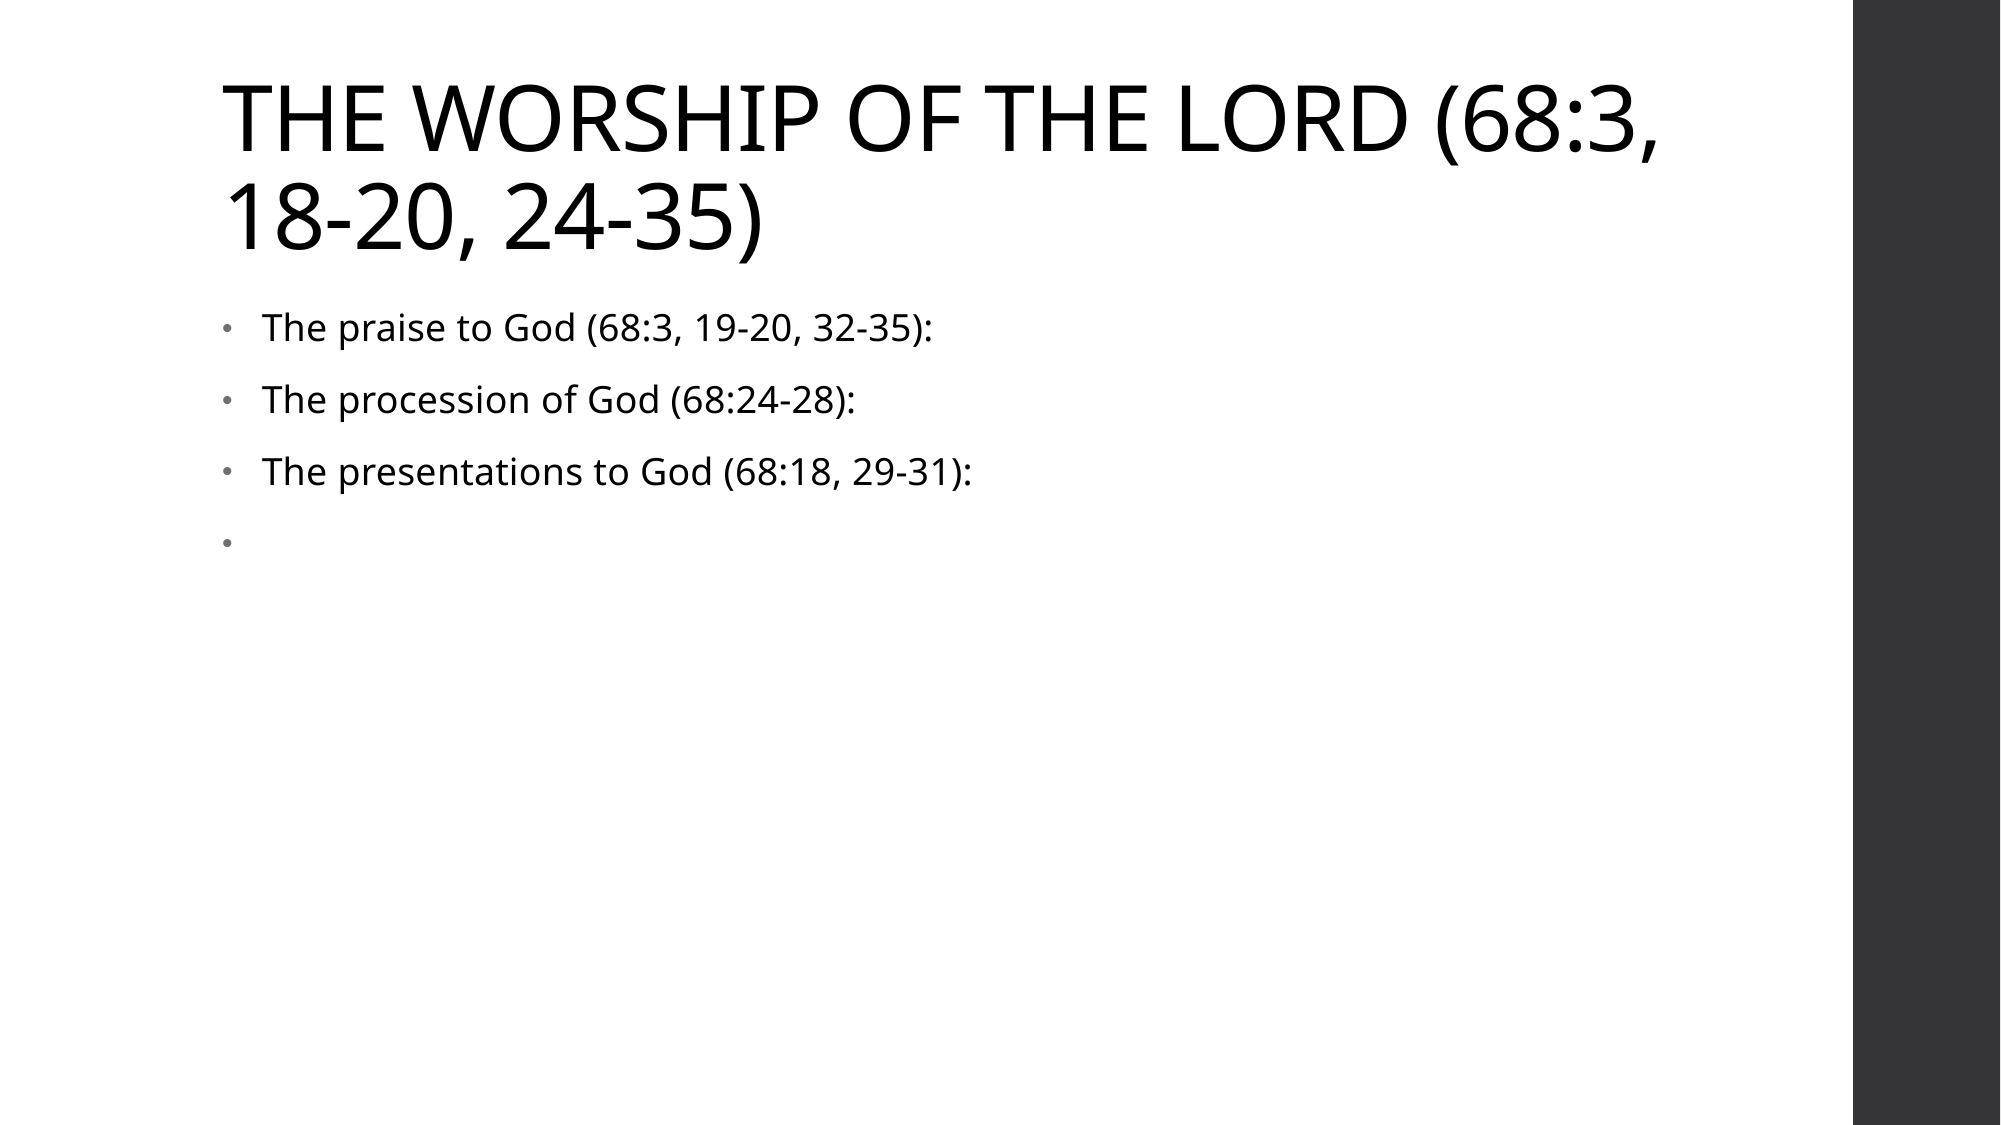

# THE WORSHIP OF THE LORD (68:3, 18-20, 24-35)
 The praise to God (68:3, 19-20, 32-35):
 The procession of God (68:24-28):
 The presentations to God (68:18, 29-31):